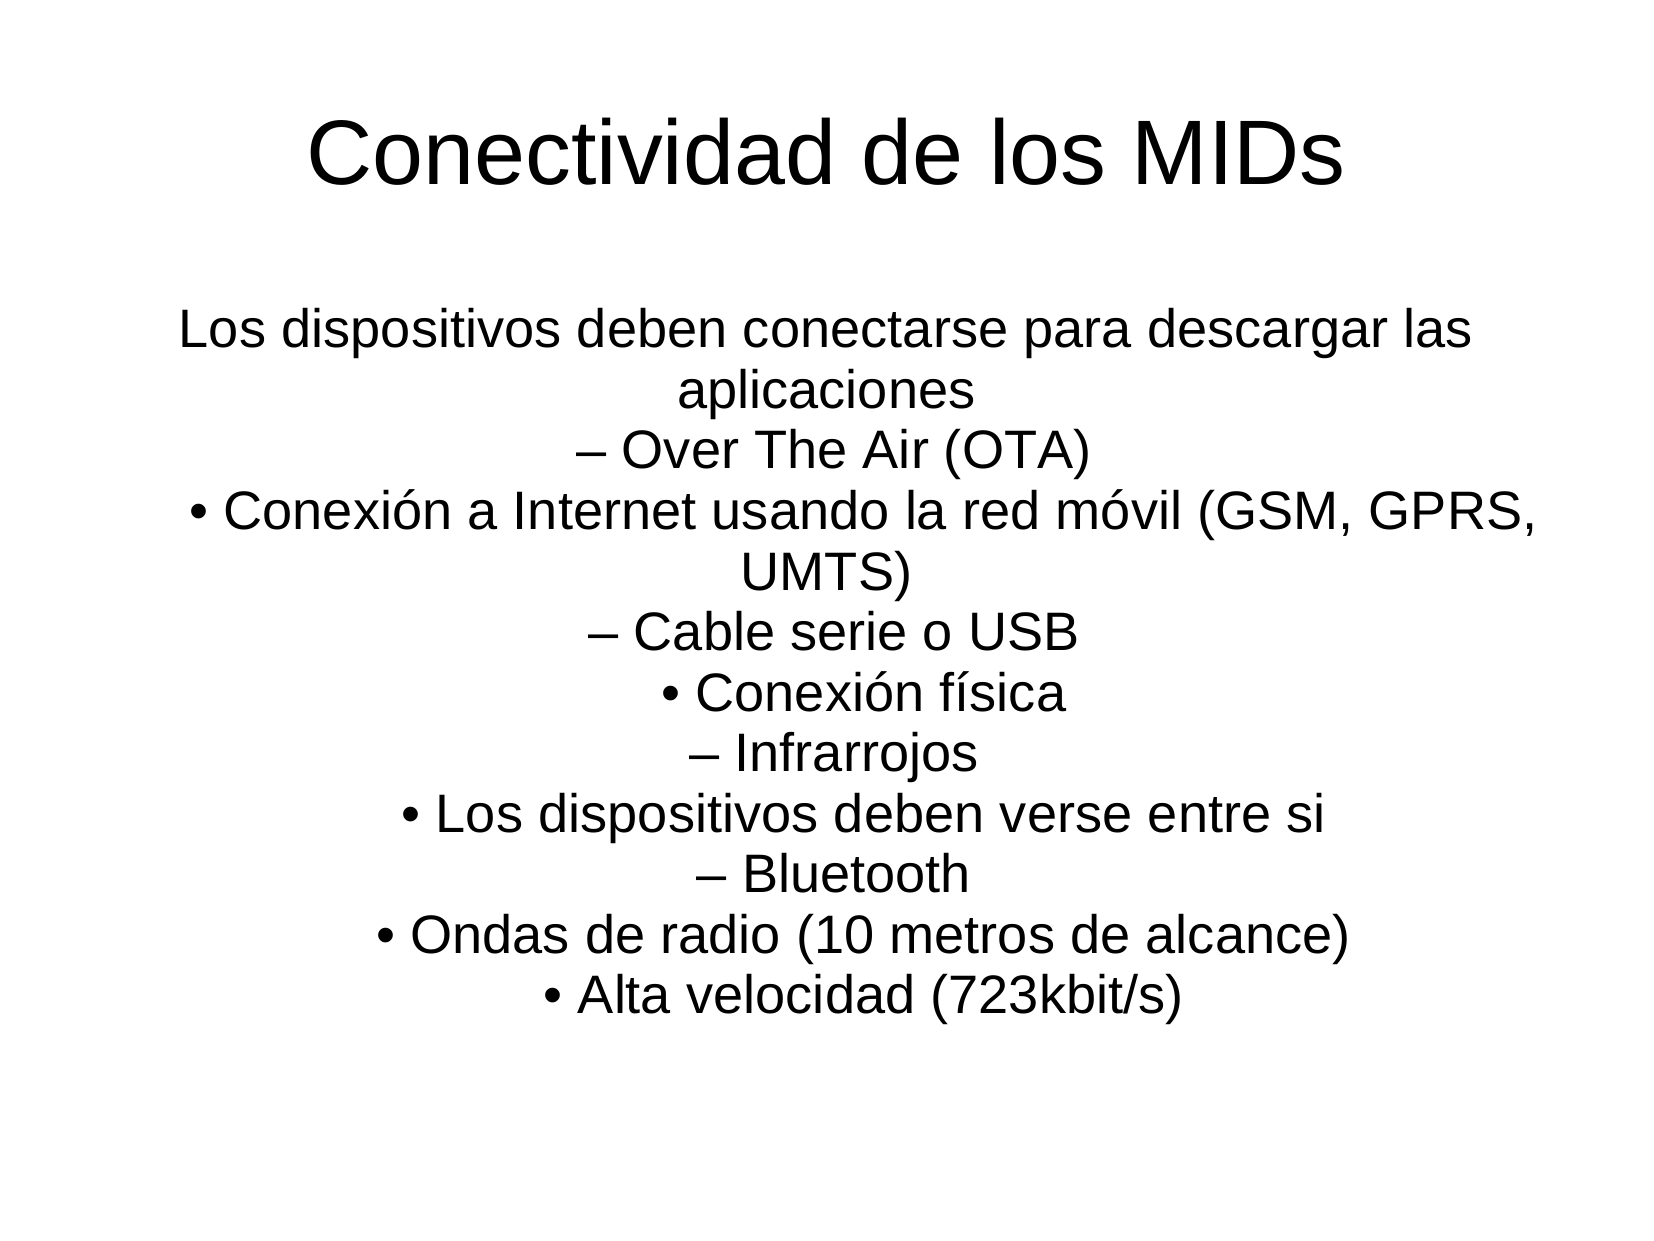

# Conectividad de los MIDs
Los dispositivos deben conectarse para descargar las
aplicaciones
 – Over The Air (OTA)
 • Conexión a Internet usando la red móvil (GSM, GPRS, UMTS)
 – Cable serie o USB
 • Conexión física
 – Infrarrojos
 • Los dispositivos deben verse entre si
 – Bluetooth
 • Ondas de radio (10 metros de alcance)
 • Alta velocidad (723kbit/s)